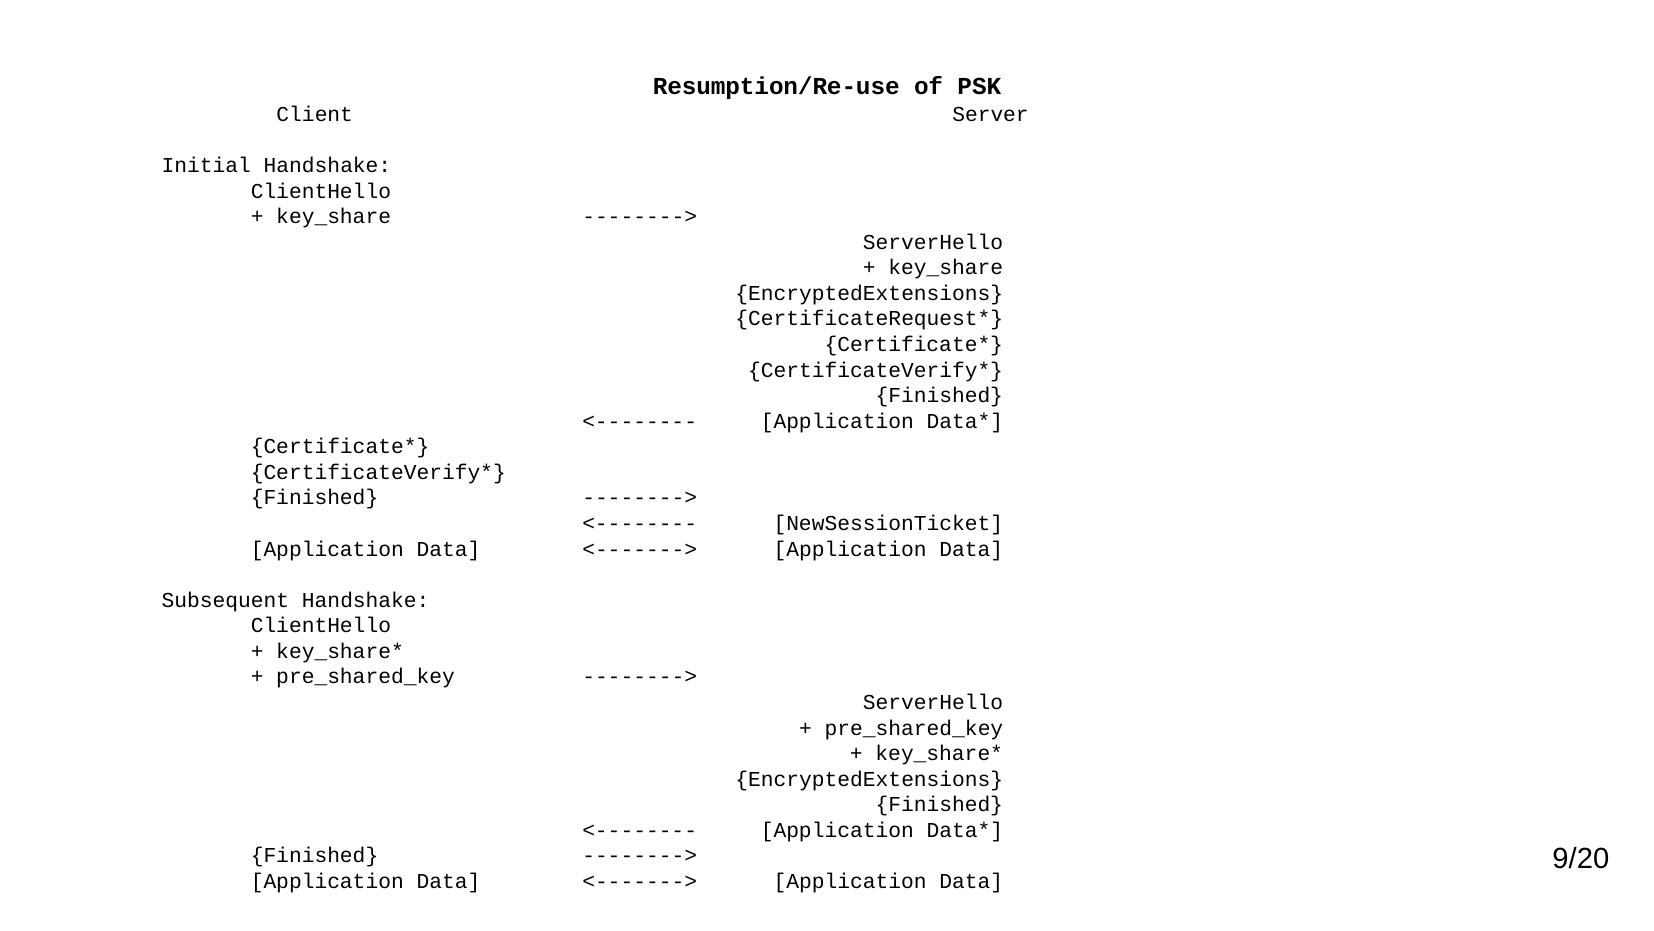

# Resumption/Re-use of PSK
 Client Server
 Initial Handshake:
 ClientHello
 + key_share -------->
 ServerHello
 + key_share
 {EncryptedExtensions}
 {CertificateRequest*}
 {Certificate*}
 {CertificateVerify*}
 {Finished}
 <-------- [Application Data*]
 {Certificate*}
 {CertificateVerify*}
 {Finished} -------->
 <-------- [NewSessionTicket]
 [Application Data] <-------> [Application Data]
 Subsequent Handshake:
 ClientHello
 + key_share*
 + pre_shared_key -------->
 ServerHello
 + pre_shared_key
 + key_share*
 {EncryptedExtensions}
 {Finished}
 <-------- [Application Data*]
 {Finished} -------->
 [Application Data] <-------> [Application Data]